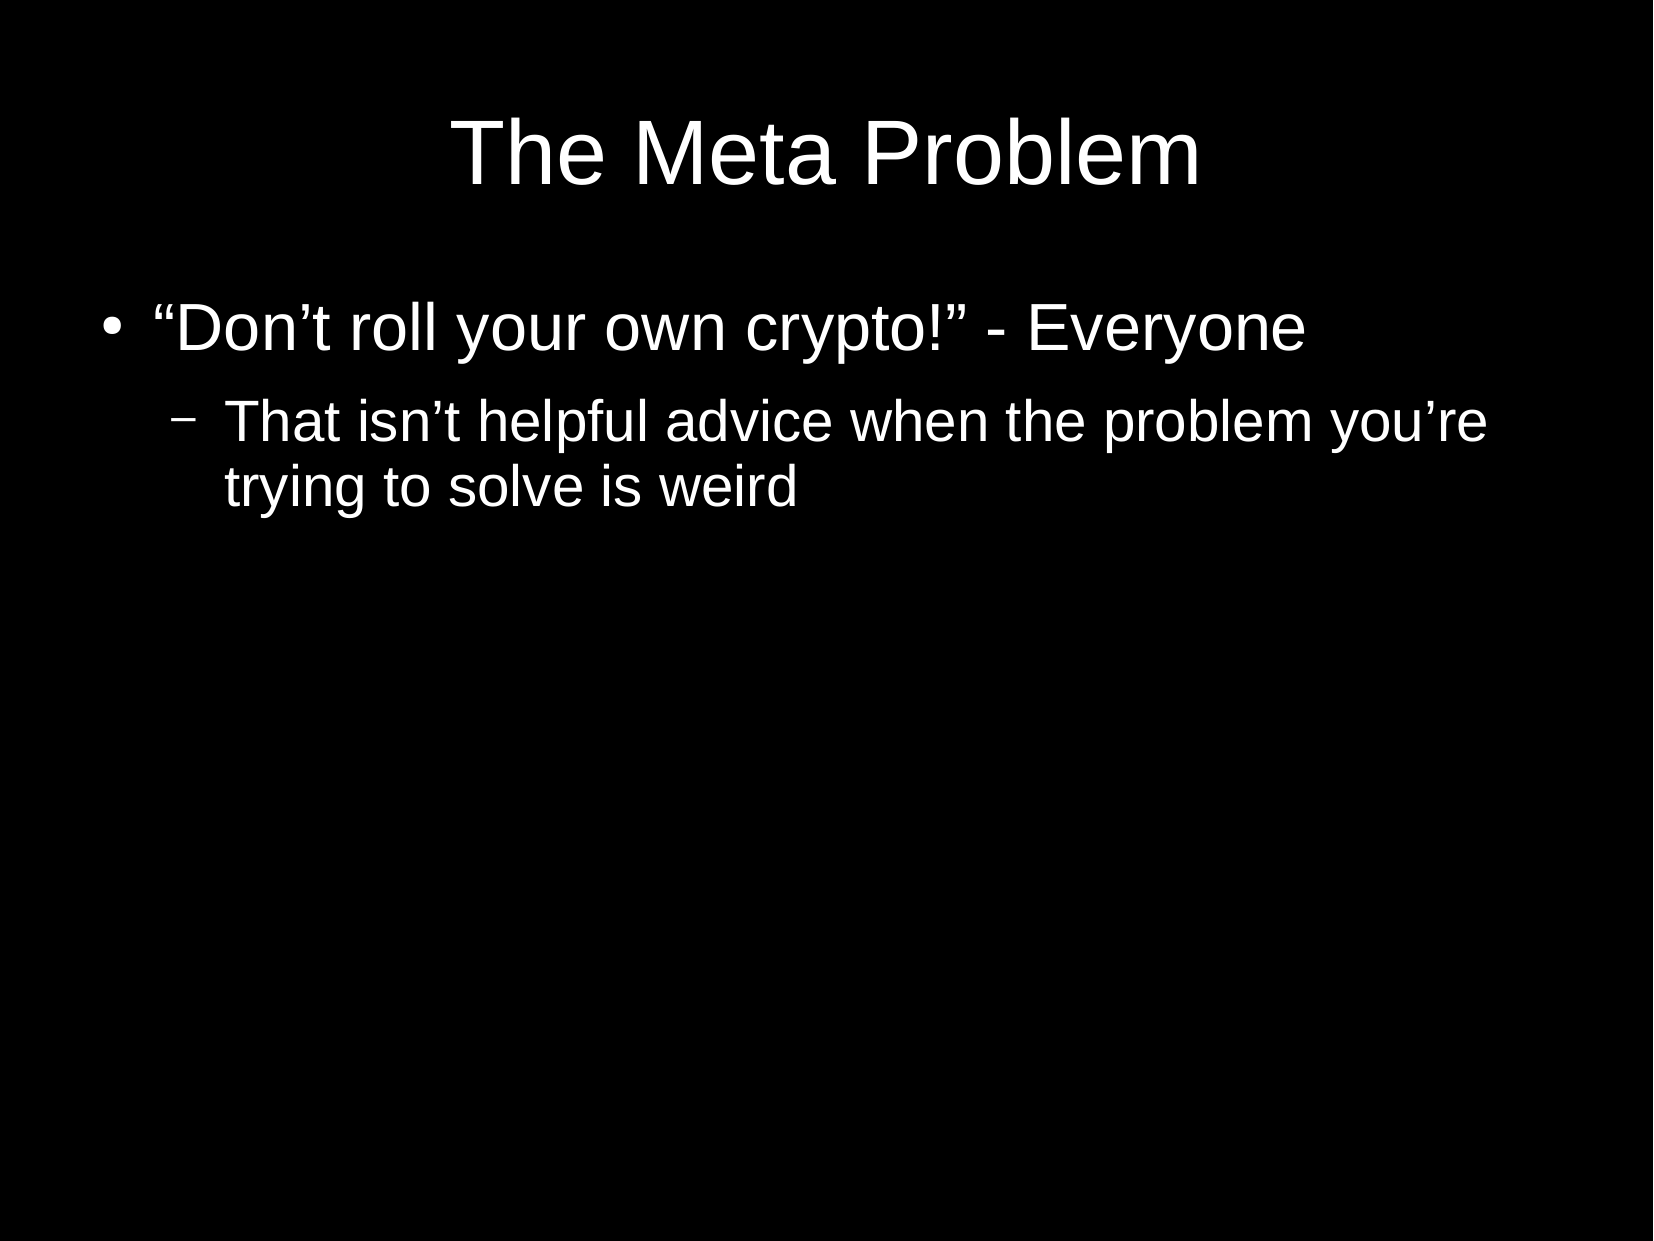

# The Meta Problem
“Don’t roll your own crypto!” - Everyone
That isn’t helpful advice when the problem you’re trying to solve is weird